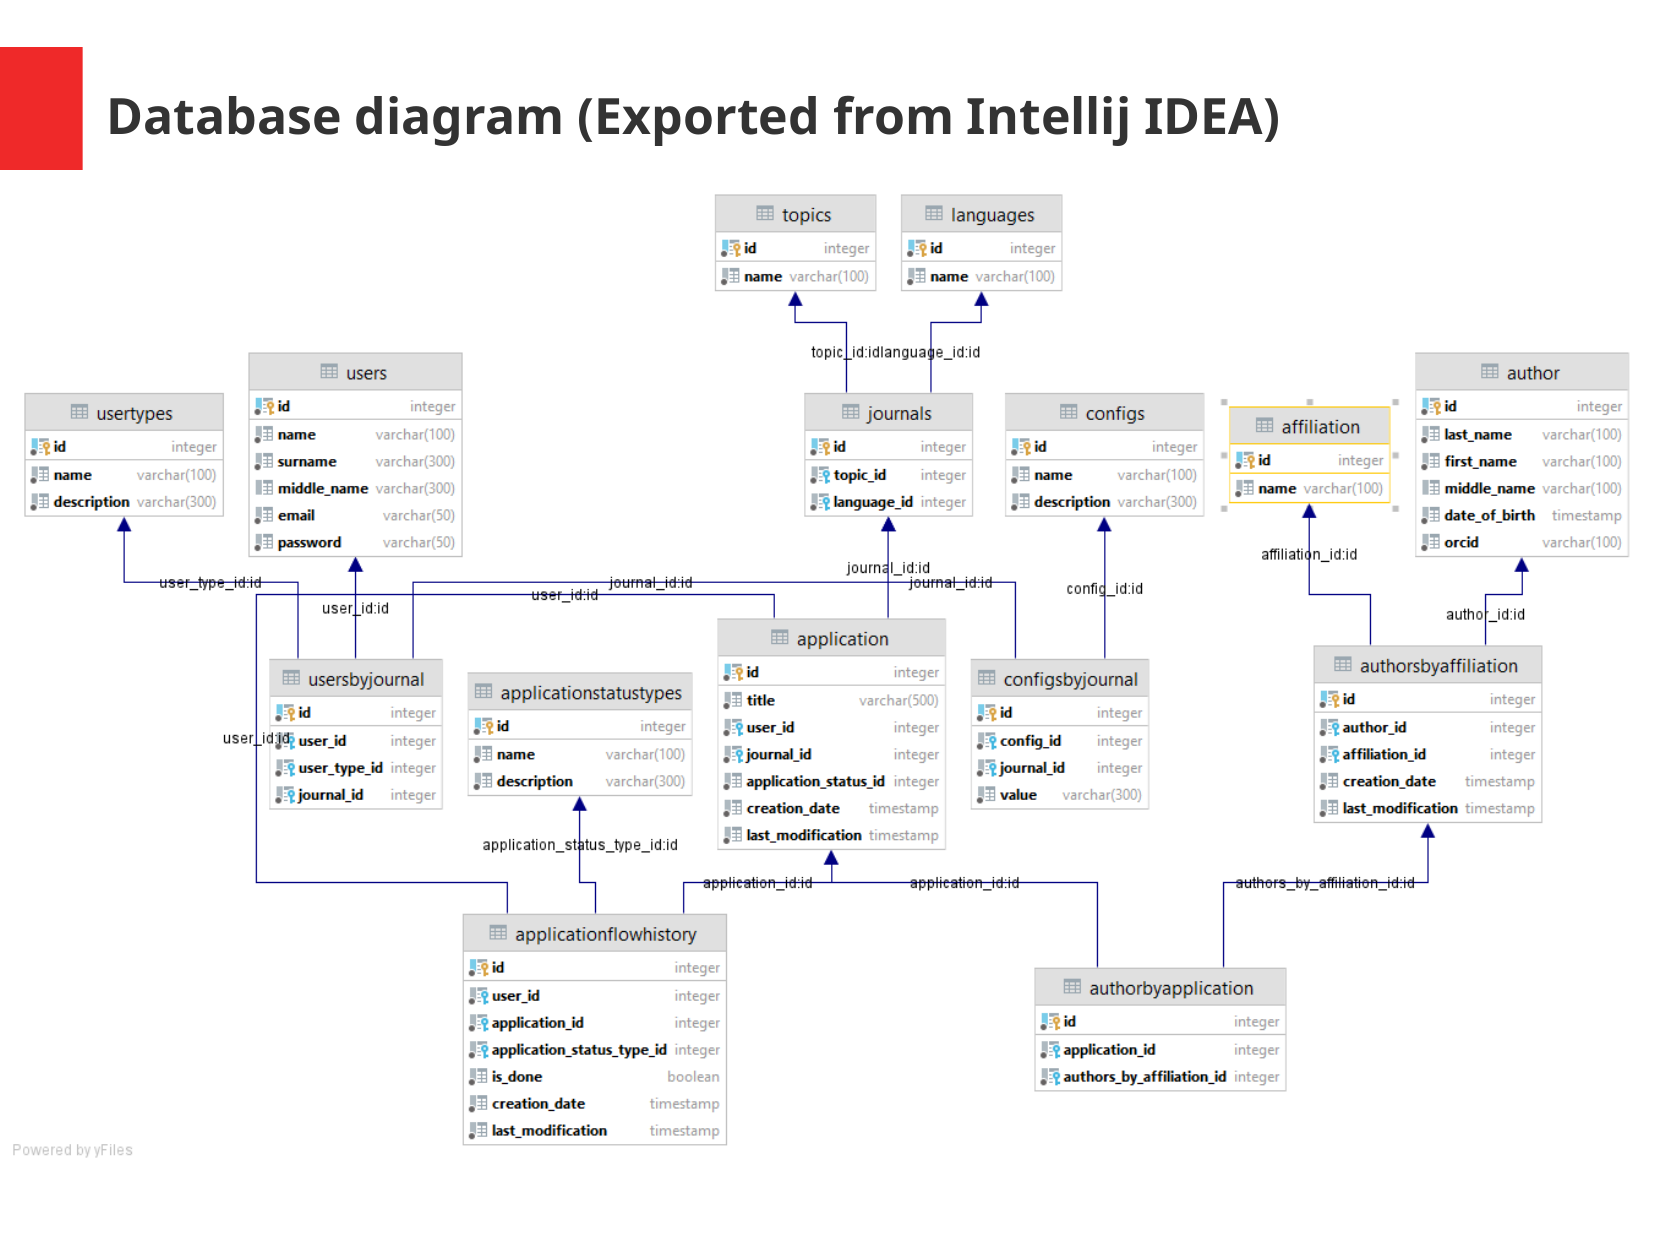

# Database diagram (Exported from Intellij IDEA)
7